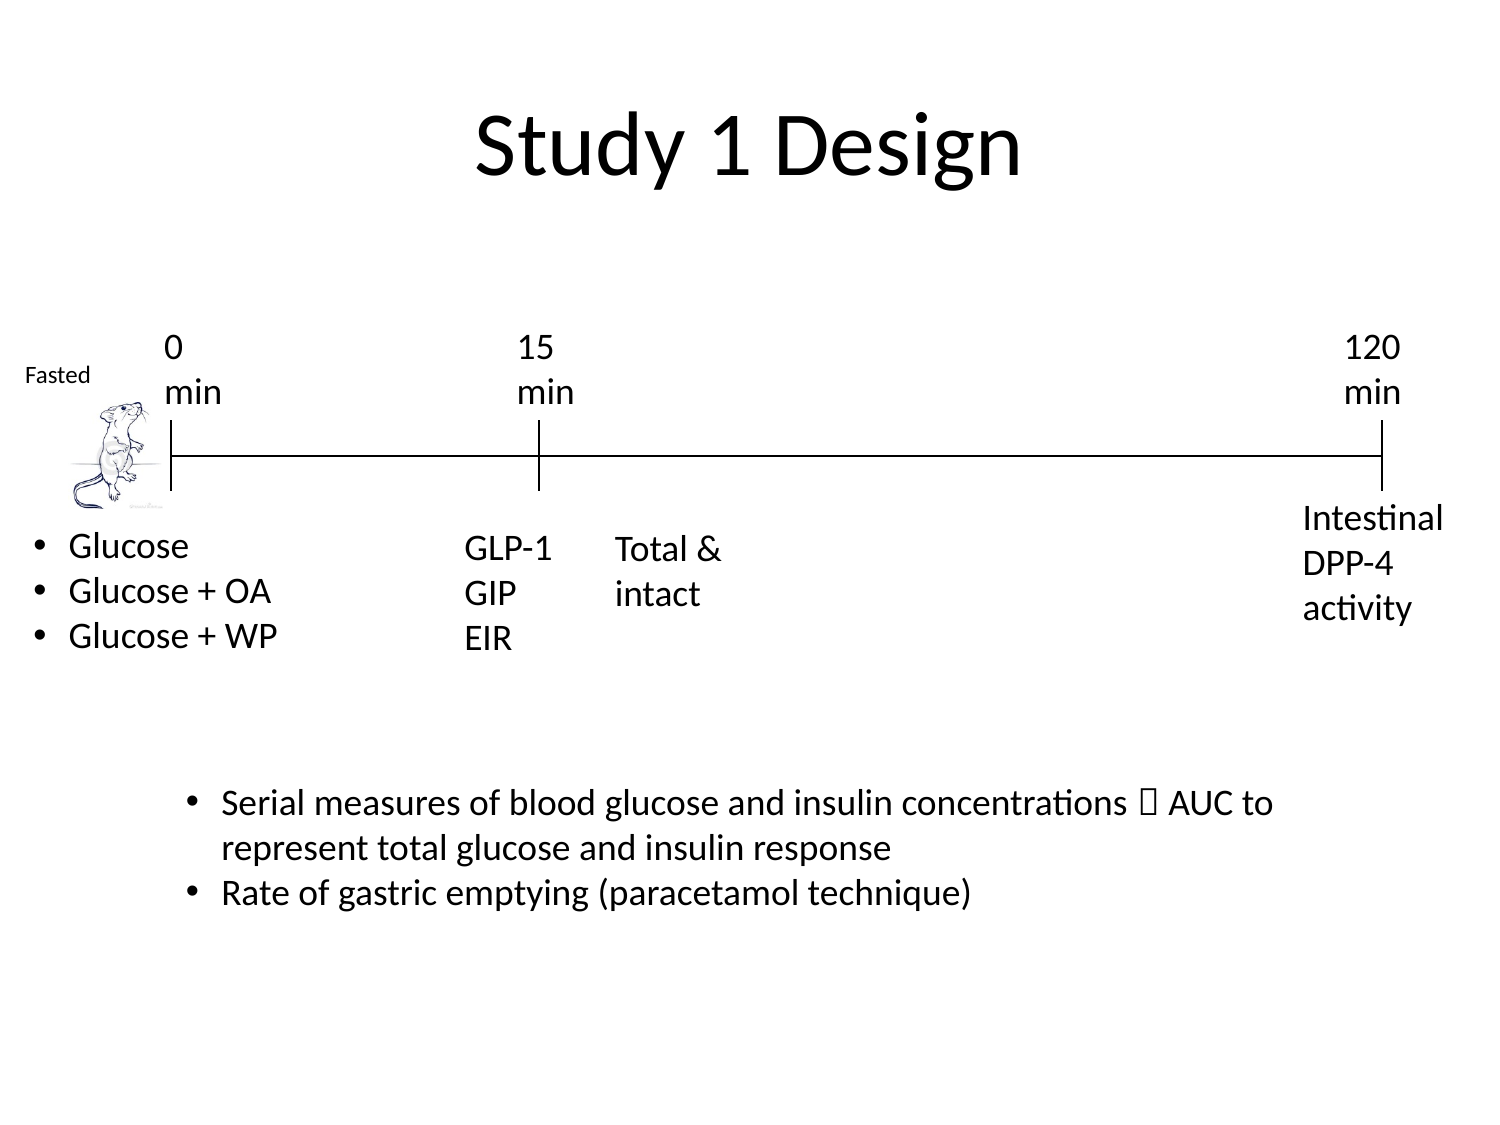

Study 1 Design
15
min
0
min
120
min
Fasted
Intestinal DPP-4 activity
Glucose
Glucose + OA
Glucose + WP
GLP-1
GIP
EIR
Total &
intact
Serial measures of blood glucose and insulin concentrations  AUC to represent total glucose and insulin response
Rate of gastric emptying (paracetamol technique)